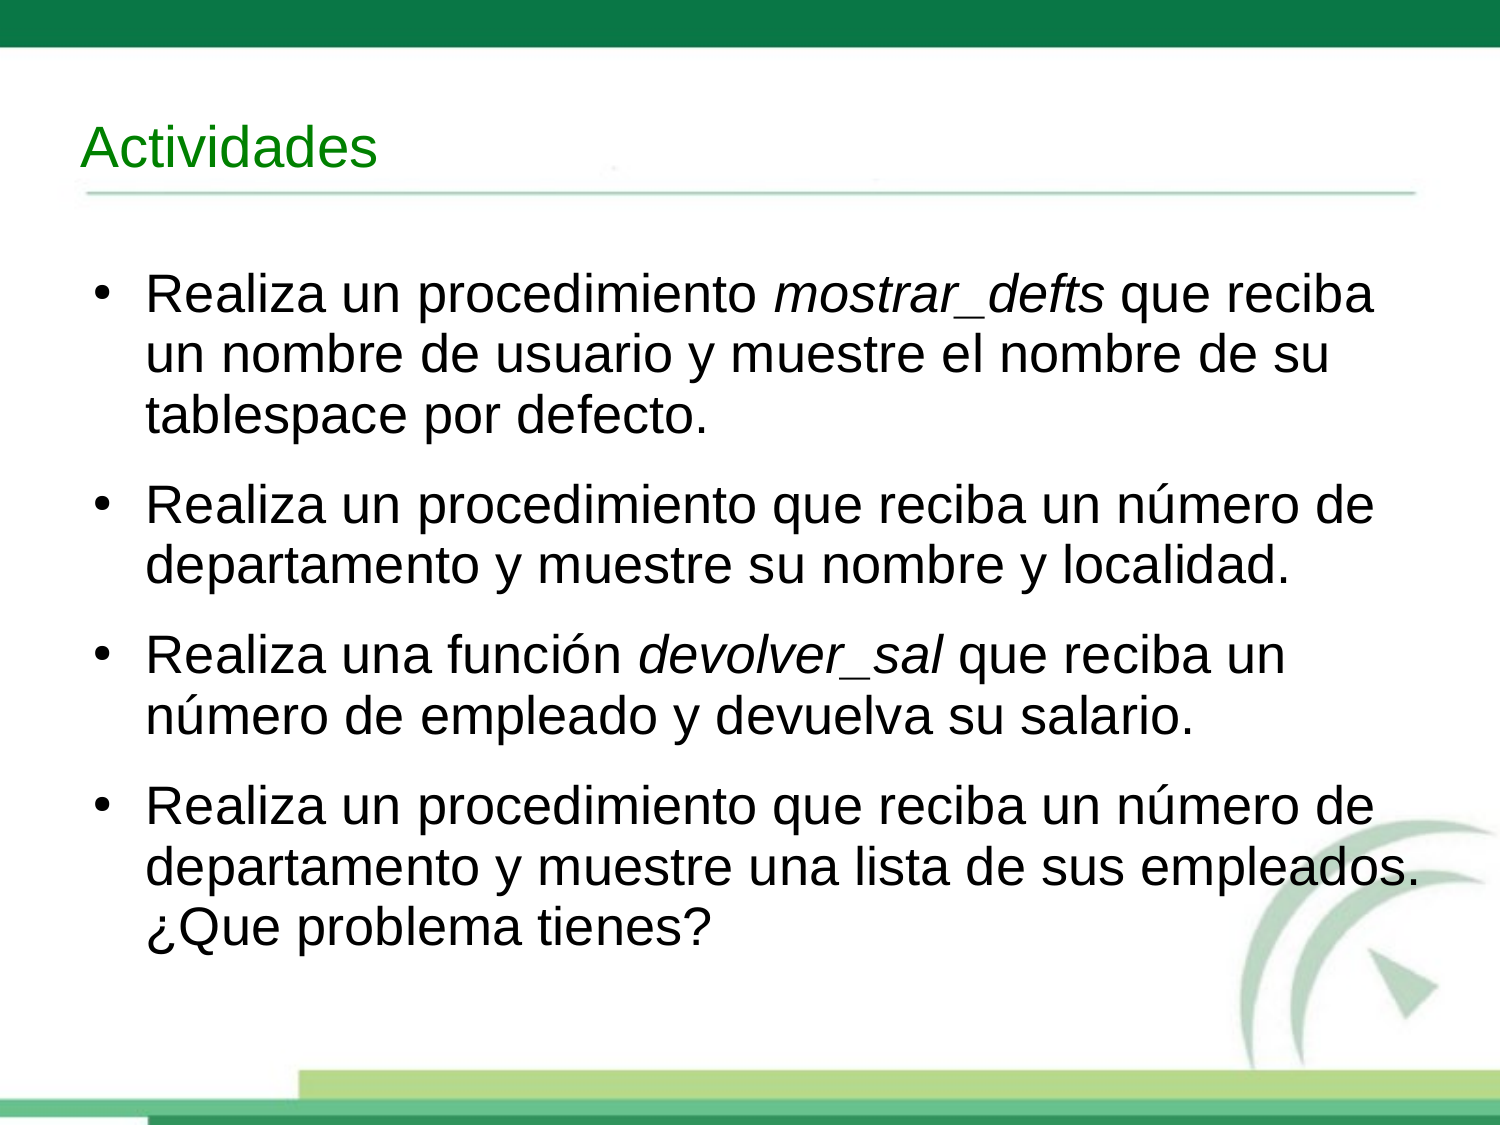

# Actividades
Realiza un procedimiento mostrar_defts que reciba un nombre de usuario y muestre el nombre de su tablespace por defecto.
Realiza un procedimiento que reciba un número de departamento y muestre su nombre y localidad.
Realiza una función devolver_sal que reciba un número de empleado y devuelva su salario.
Realiza un procedimiento que reciba un número de departamento y muestre una lista de sus empleados. ¿Que problema tienes?